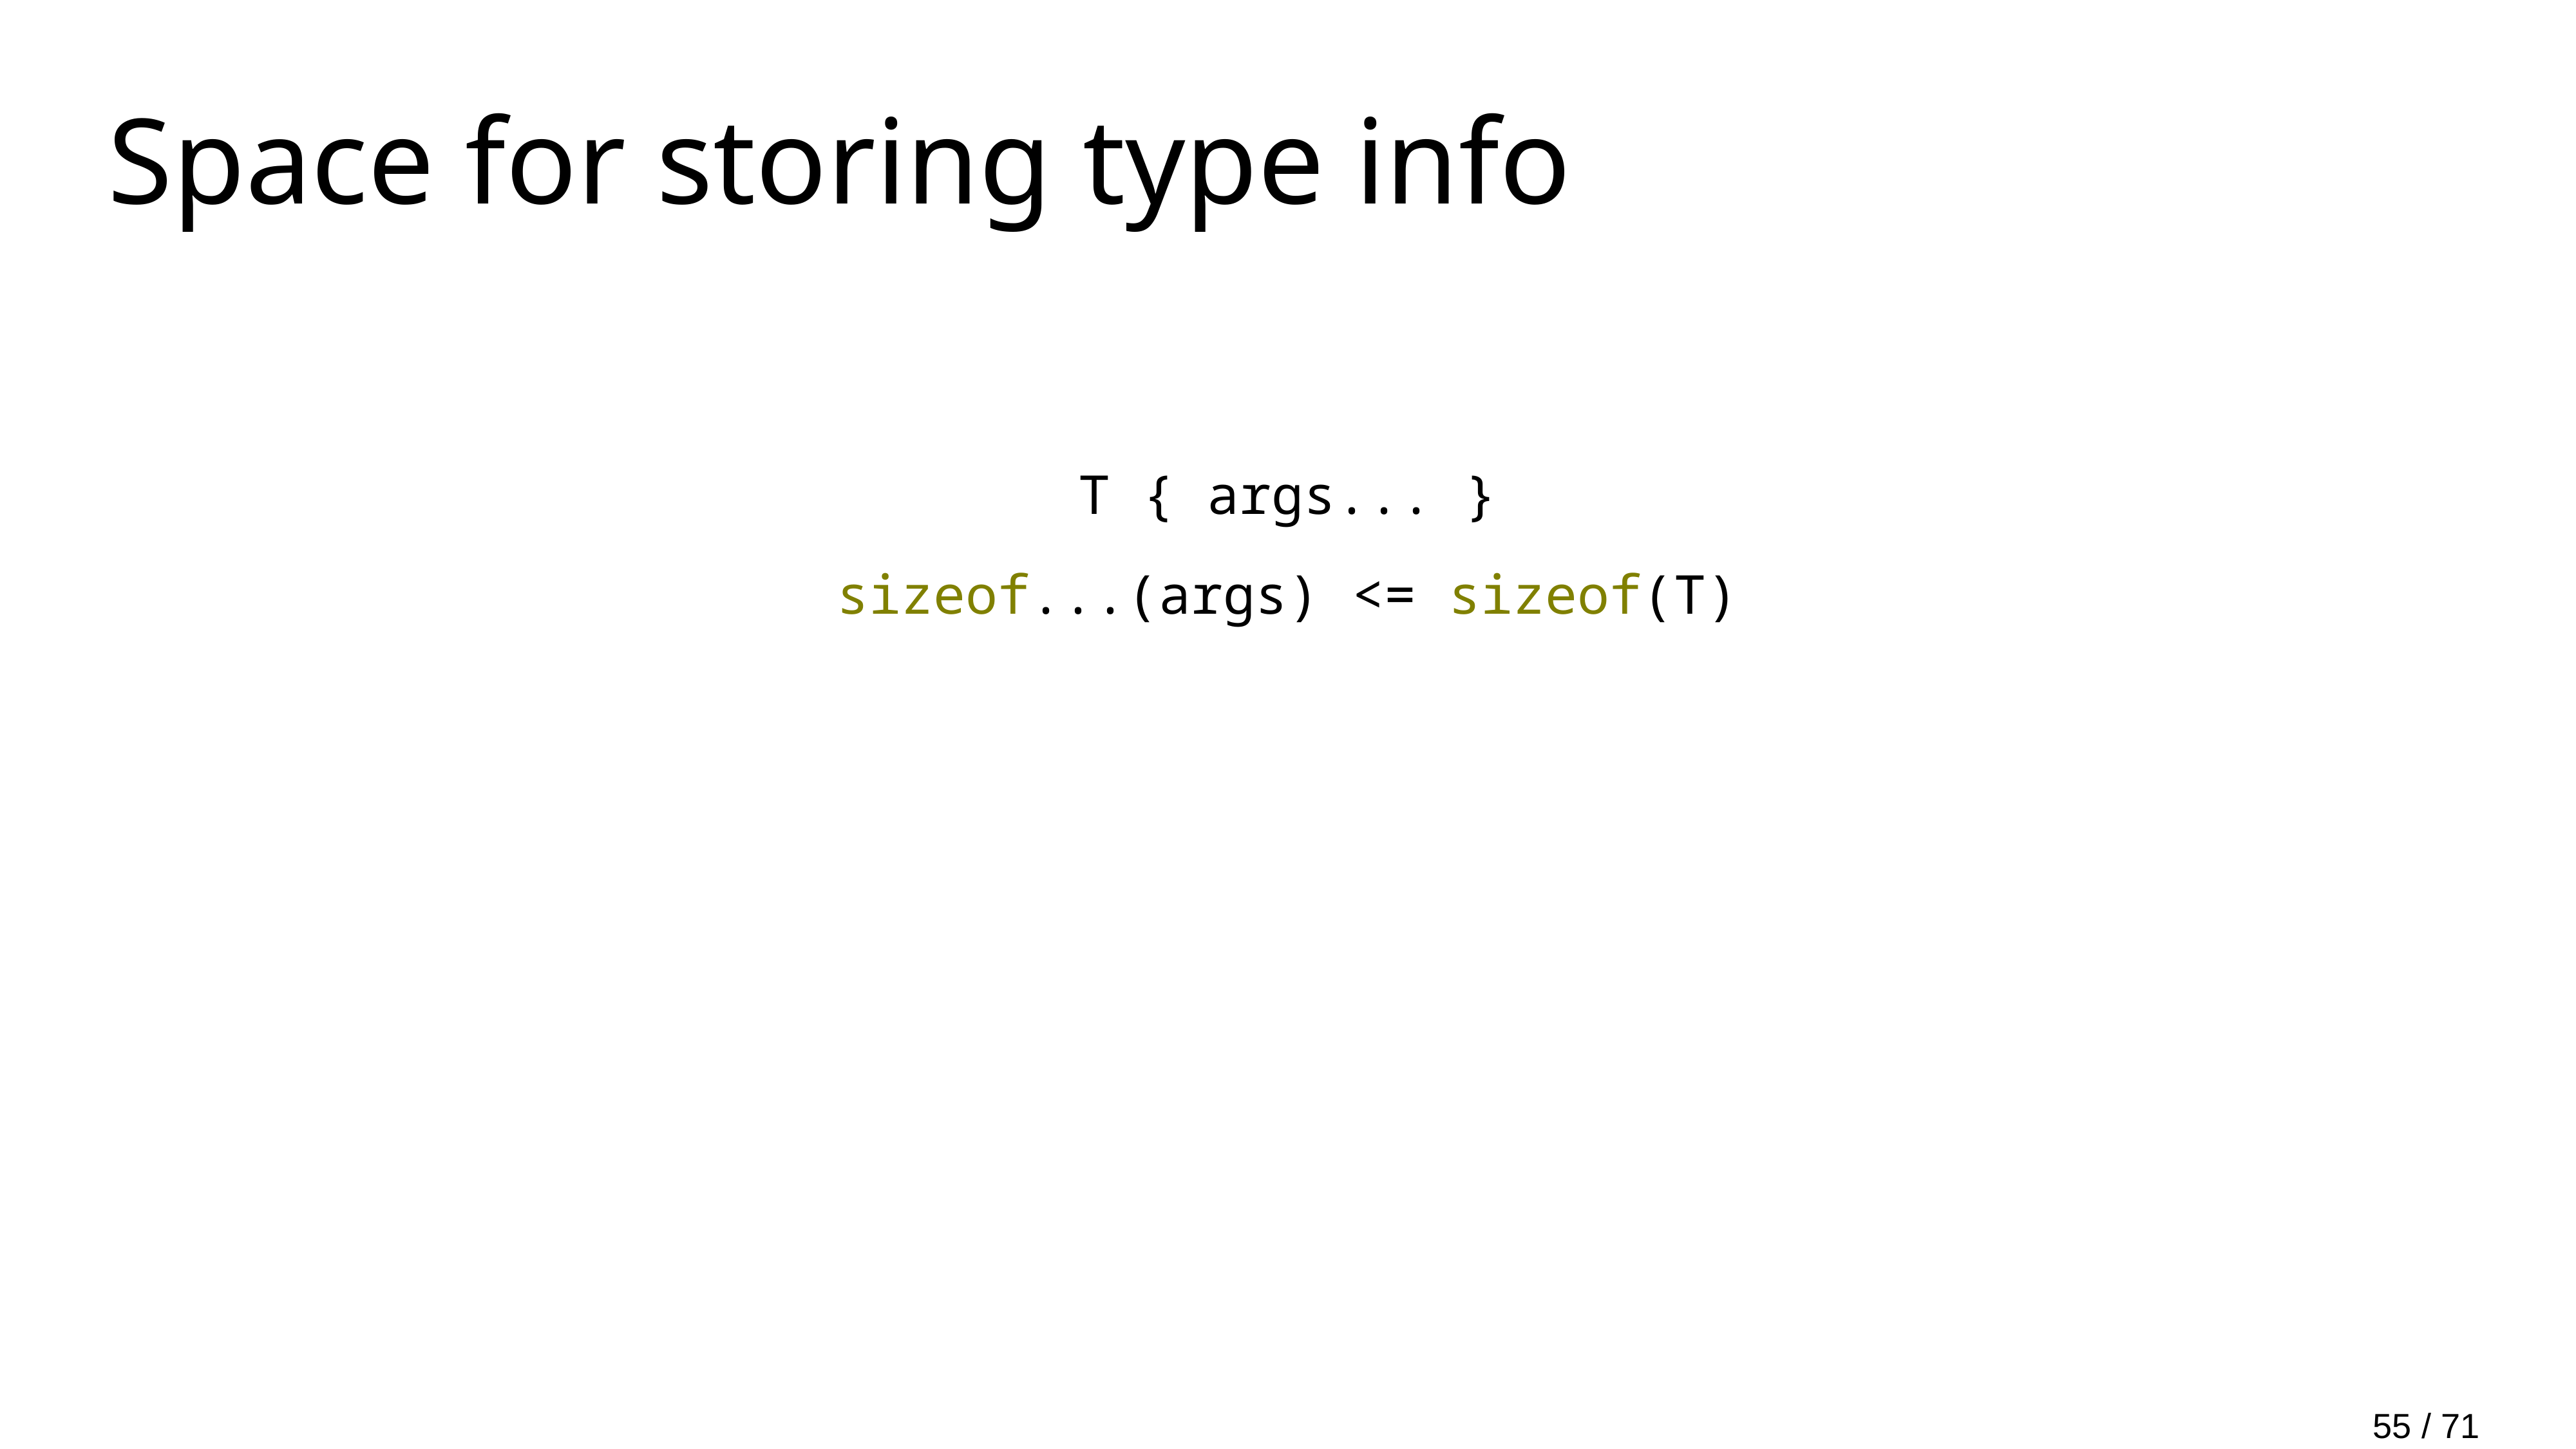

# Space for storing type info
T { args... }
sizeof...(args) <= sizeof(T)